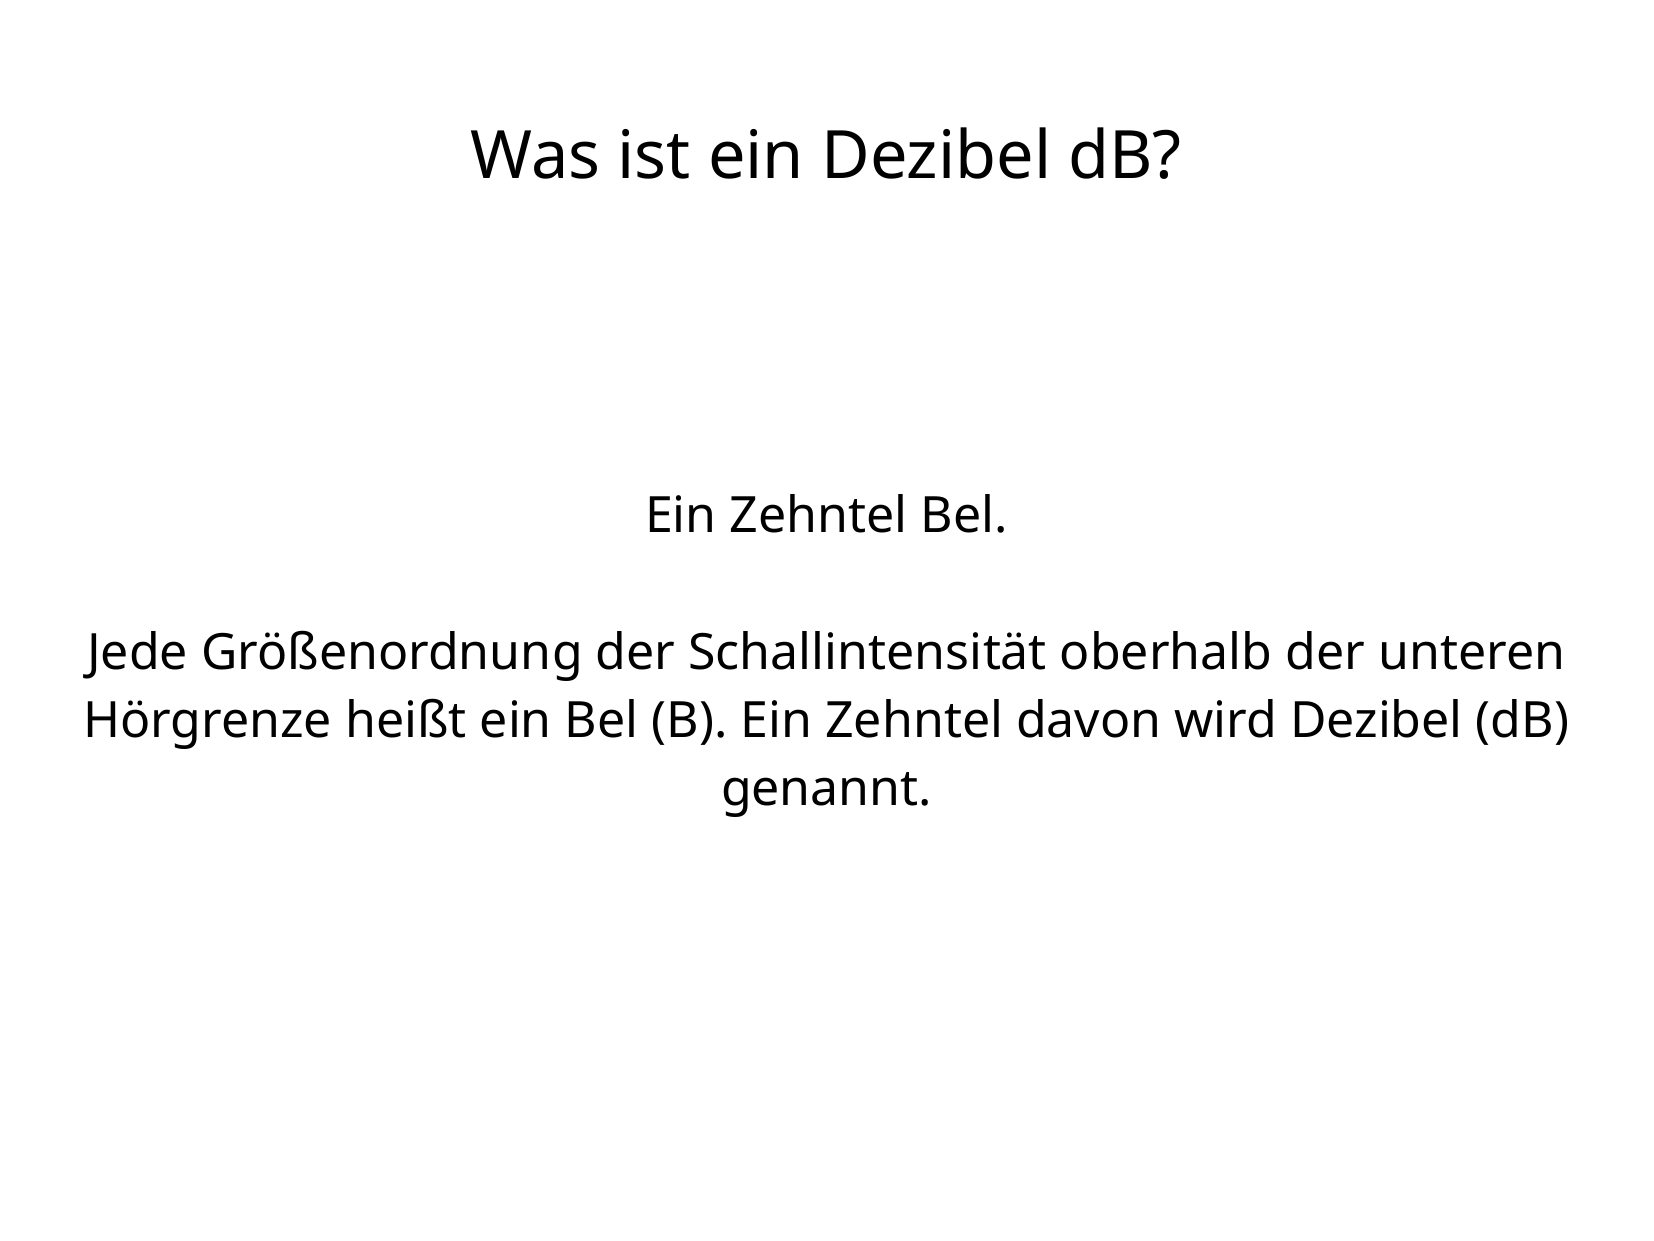

# Was ist ein Dezibel dB?
Ein Zehntel Bel.
Jede Größenordnung der Schallintensität oberhalb der unteren Hörgrenze heißt ein Bel (B). Ein Zehntel davon wird Dezibel (dB) genannt.